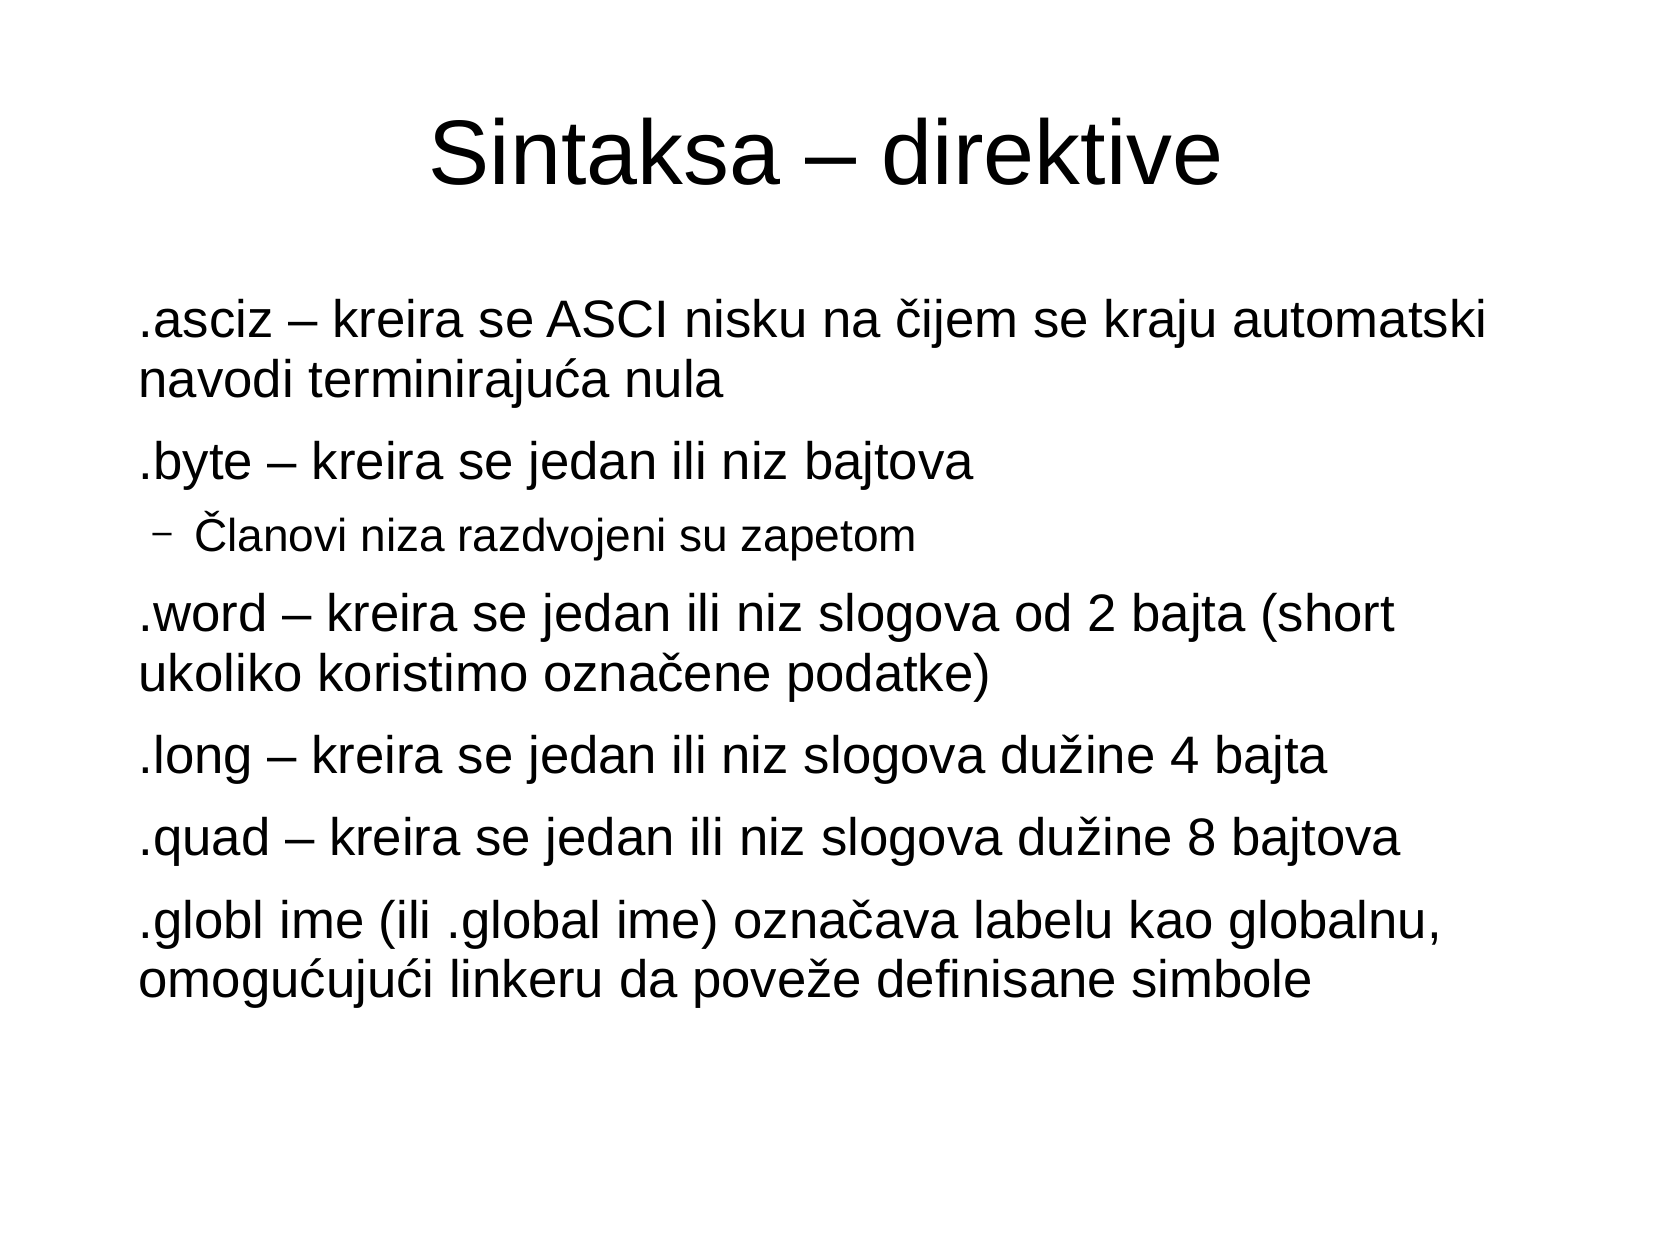

# Sintaksa – direktive
.asciz – kreira se ASCI nisku na čijem se kraju automatski navodi terminirajuća nula
.byte – kreira se jedan ili niz bajtova
Članovi niza razdvojeni su zapetom
.word – kreira se jedan ili niz slogova od 2 bajta (short ukoliko koristimo označene podatke)
.long – kreira se jedan ili niz slogova dužine 4 bajta
.quad – kreira se jedan ili niz slogova dužine 8 bajtova
.globl ime (ili .global ime) označava labelu kao globalnu, omogućujući linkeru da poveže definisane simbole